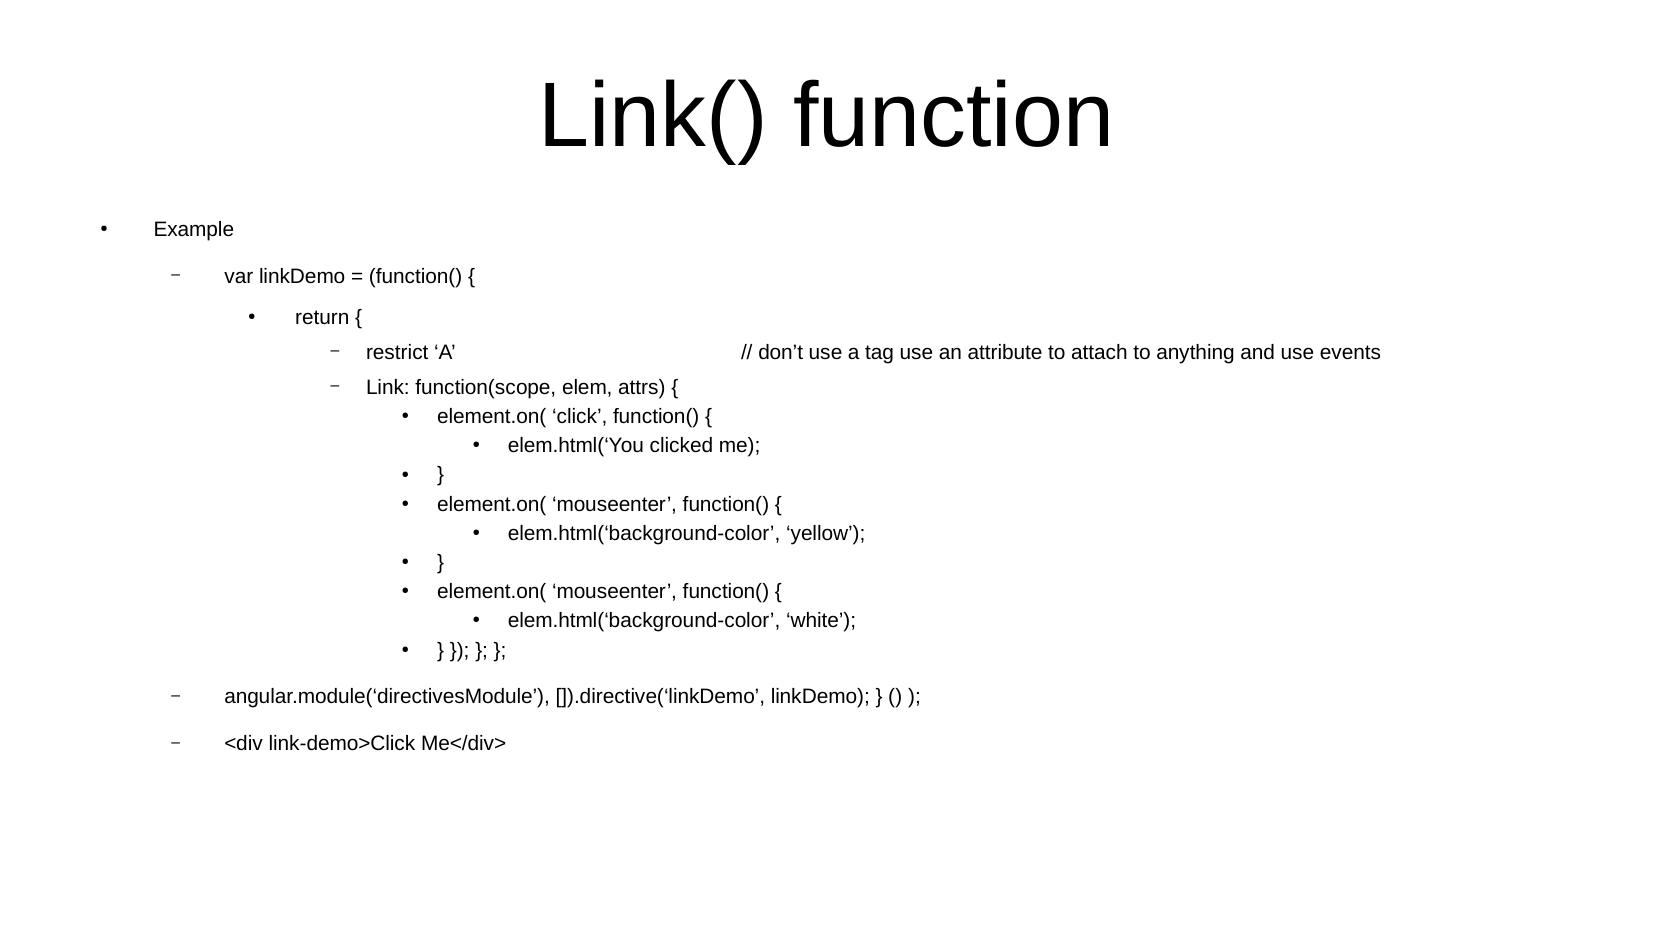

# Link() function
Example
var linkDemo = (function() {
return {
restrict ‘A’				// don’t use a tag use an attribute to attach to anything and use events
Link: function(scope, elem, attrs) {
element.on( ‘click’, function() {
elem.html(‘You clicked me);
}
element.on( ‘mouseenter’, function() {
elem.html(‘background-color’, ‘yellow’);
}
element.on( ‘mouseenter’, function() {
elem.html(‘background-color’, ‘white’);
} }); }; };
angular.module(‘directivesModule’), []).directive(‘linkDemo’, linkDemo); } () );
<div link-demo>Click Me</div>